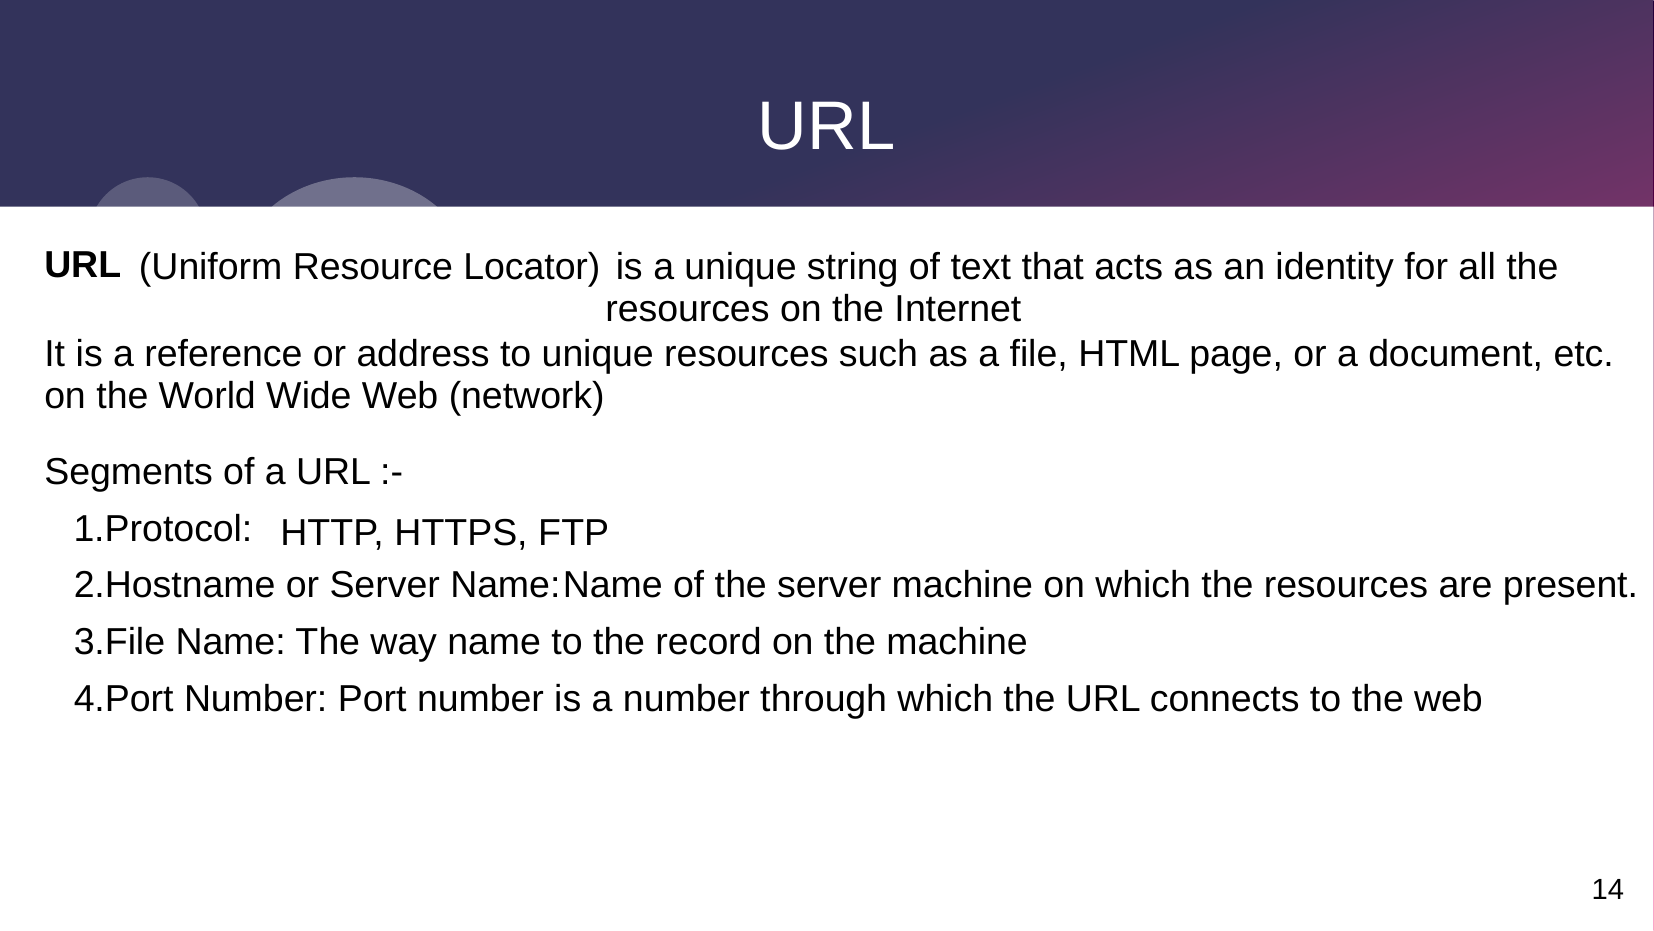

# URL
URL
(Uniform Resource Locator)
 is a unique string of text that acts as an identity for all the resources on the Internet
It is a reference or address to unique resources such as a file, HTML page, or a document, etc. on the World Wide Web (network)
Segments of a URL :-
1.Protocol:
HTTP, HTTPS, FTP
2.Hostname or Server Name:
Name of the server machine on which the resources are present.
3.File Name: The way name to the record on the machine
4.Port Number: Port number is a number through which the URL connects to the web